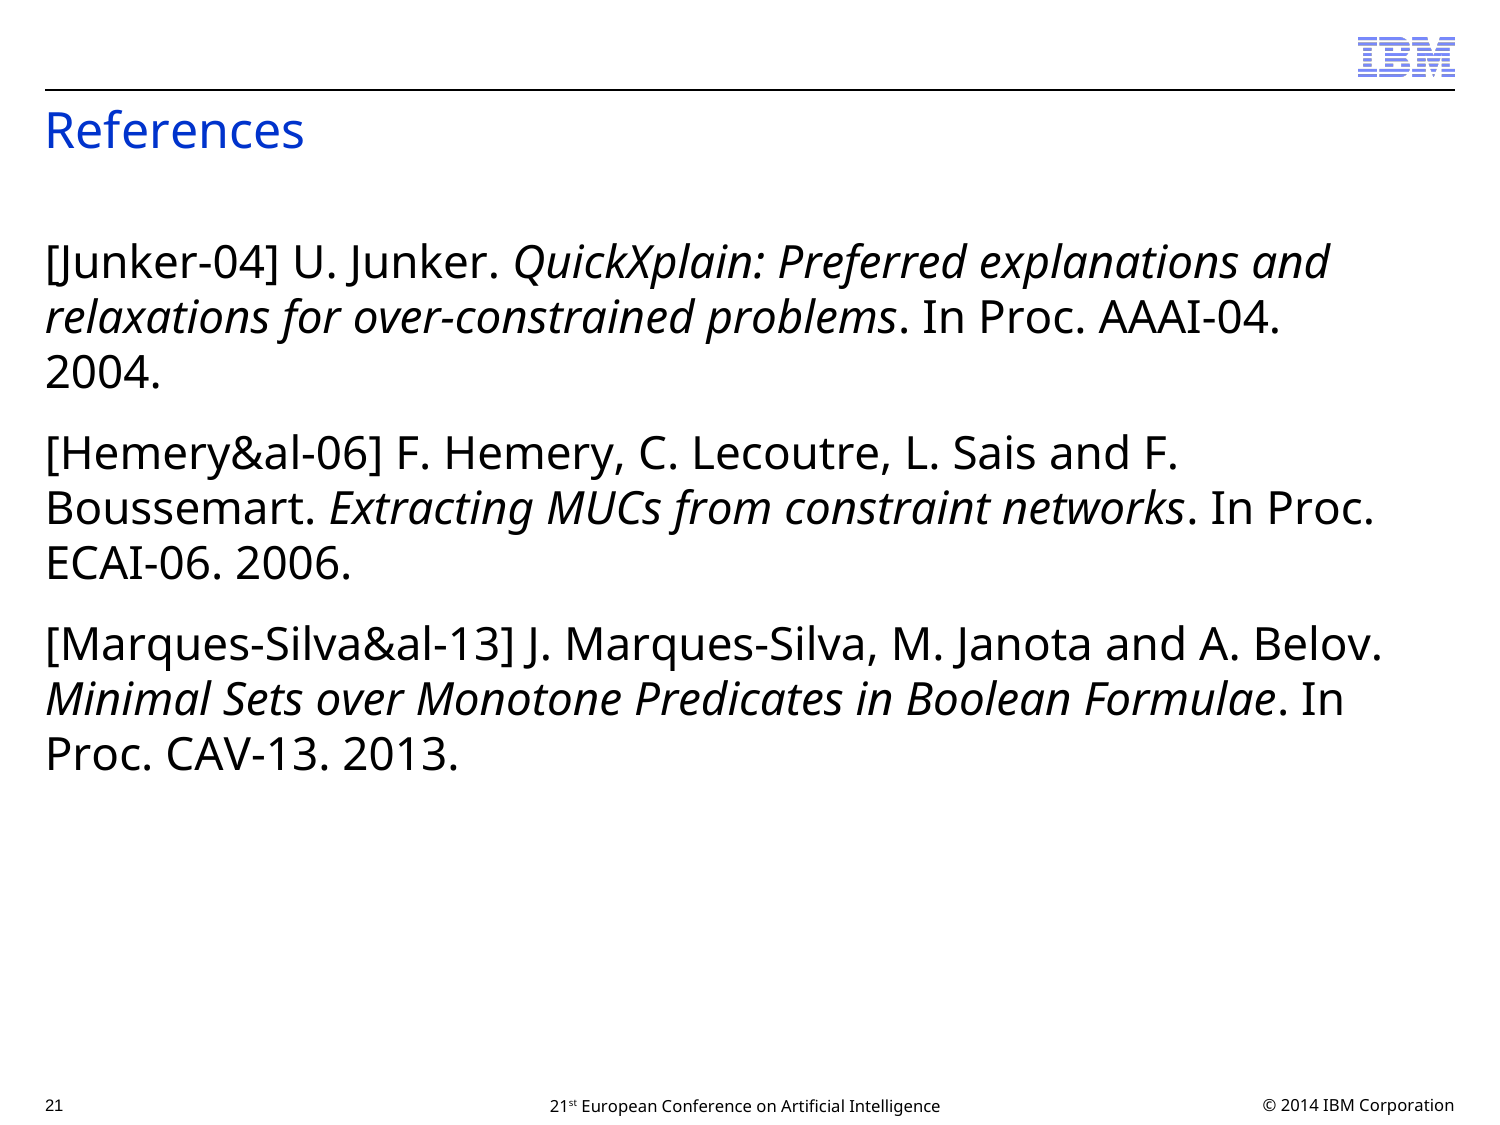

# References
[Junker-04] U. Junker. QuickXplain: Preferred explanations and relaxations for over-constrained problems. In Proc. AAAI-04. 2004.
[Hemery&al-06] F. Hemery, C. Lecoutre, L. Sais and F. Boussemart. Extracting MUCs from constraint networks. In Proc. ECAI-06. 2006.
[Marques-Silva&al-13] J. Marques-Silva, M. Janota and A. Belov. Minimal Sets over Monotone Predicates in Boolean Formulae. In Proc. CAV-13. 2013.
21